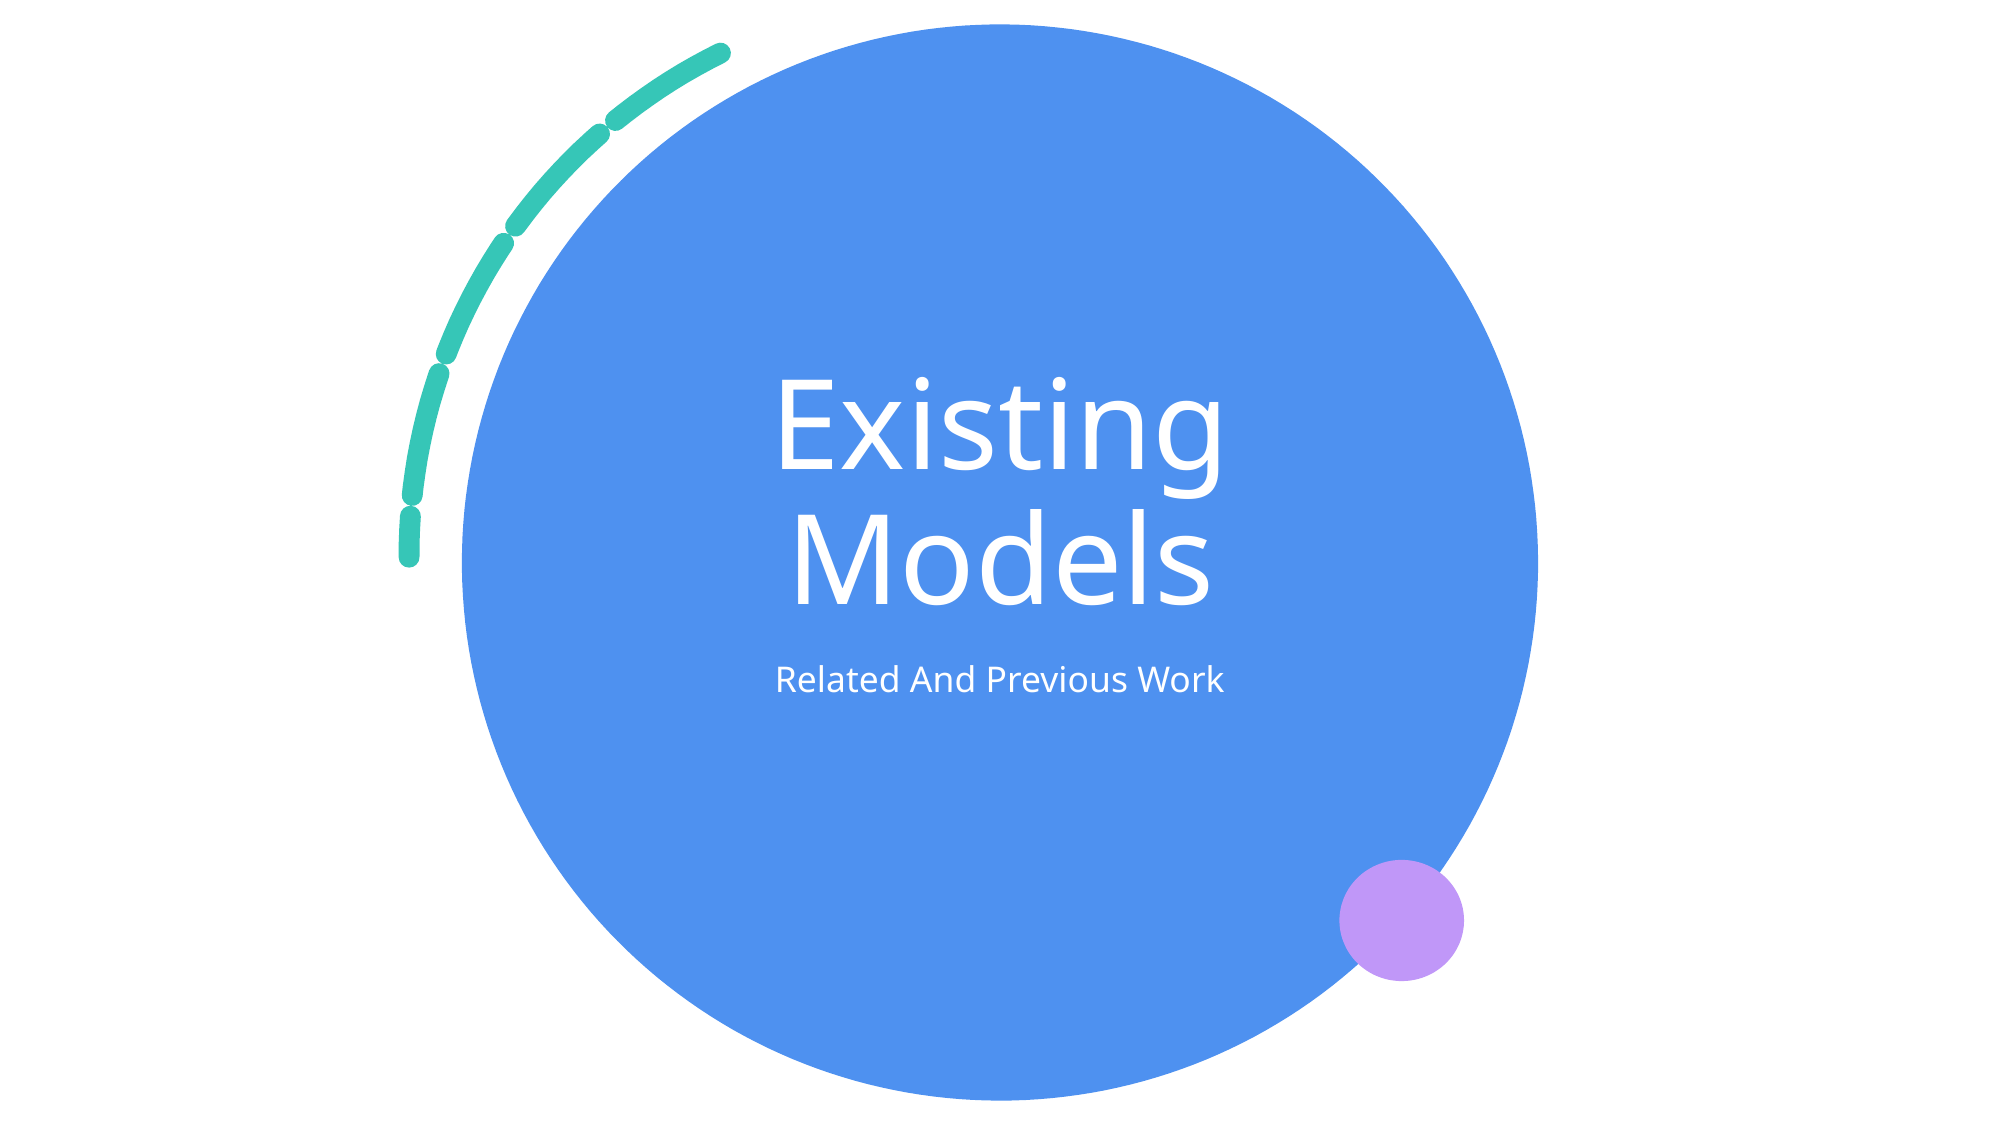

# Existing Models
Related And Previous Work